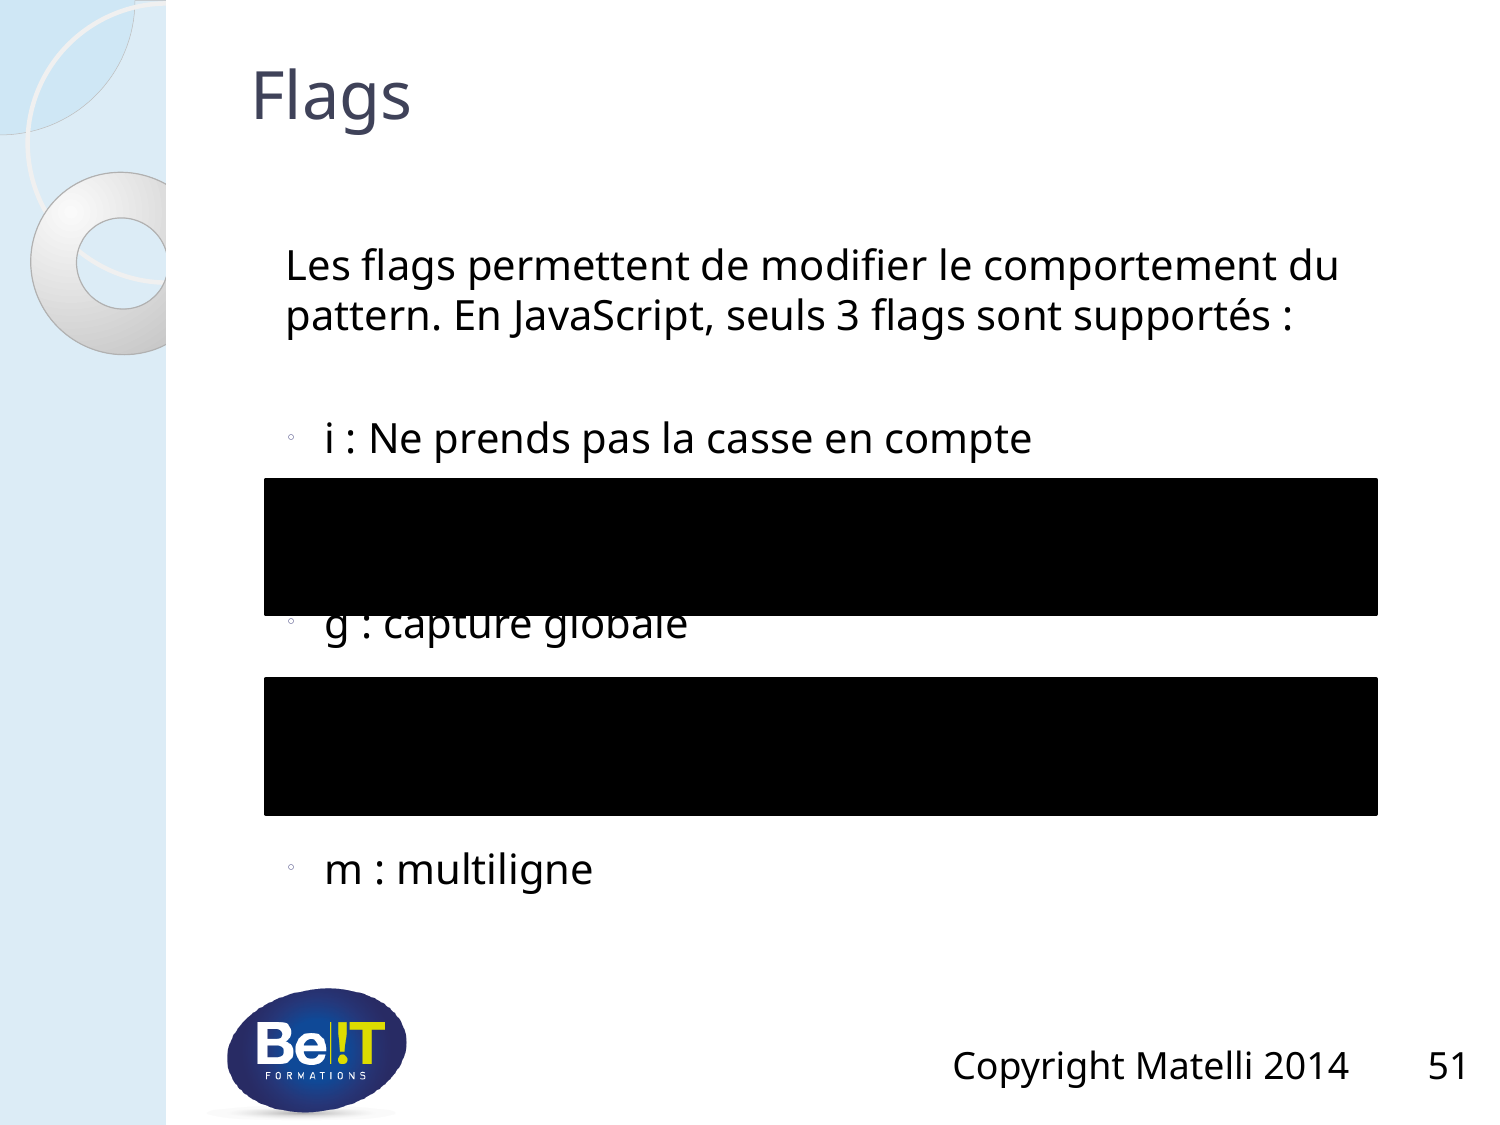

# Flags
Les flags permettent de modifier le comportement du pattern. En JavaScript, seuls 3 flags sont supportés :
i : Ne prends pas la casse en compte
g : capture globale
m : multiligne
 /a/i.test( ... ) // ok pour les strings contenant a ou A
 "a a a".match(/a/) // ["a"]
 "a a a".match(/a/g) // ["a", "a", "a"]
Copyright Matelli 2014